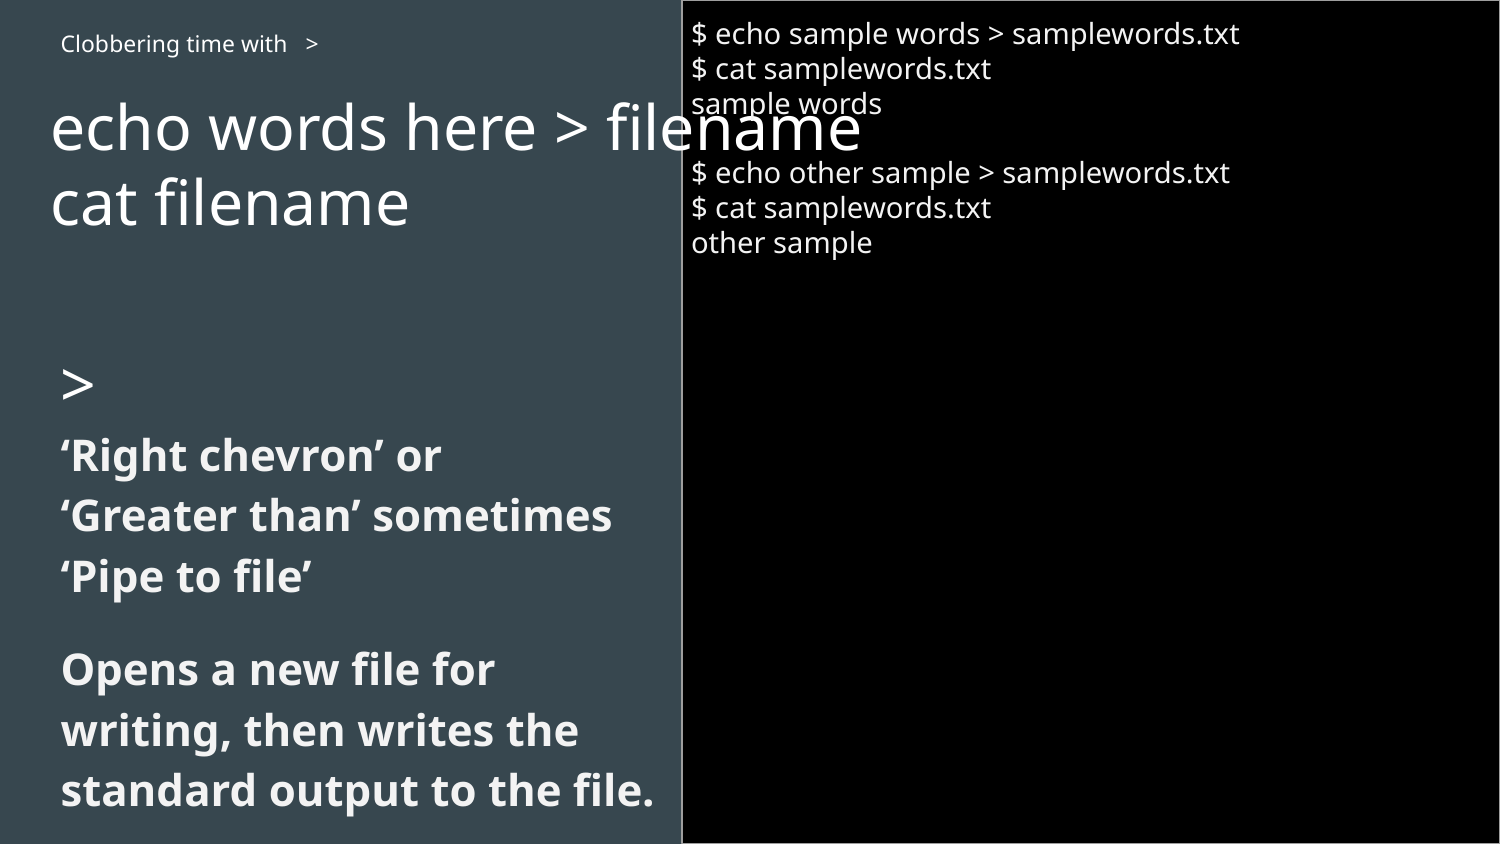

$ echo sample words > samplewords.txt
$ cat samplewords.txt
sample words
$ echo other sample > samplewords.txt
$ cat samplewords.txt
other sample
Clobbering time with >
# echo words here > filename cat filename
>
‘Right chevron’ or
‘Greater than’ sometimes
‘Pipe to file’
Opens a new file for writing, then writes the standard output to the file.